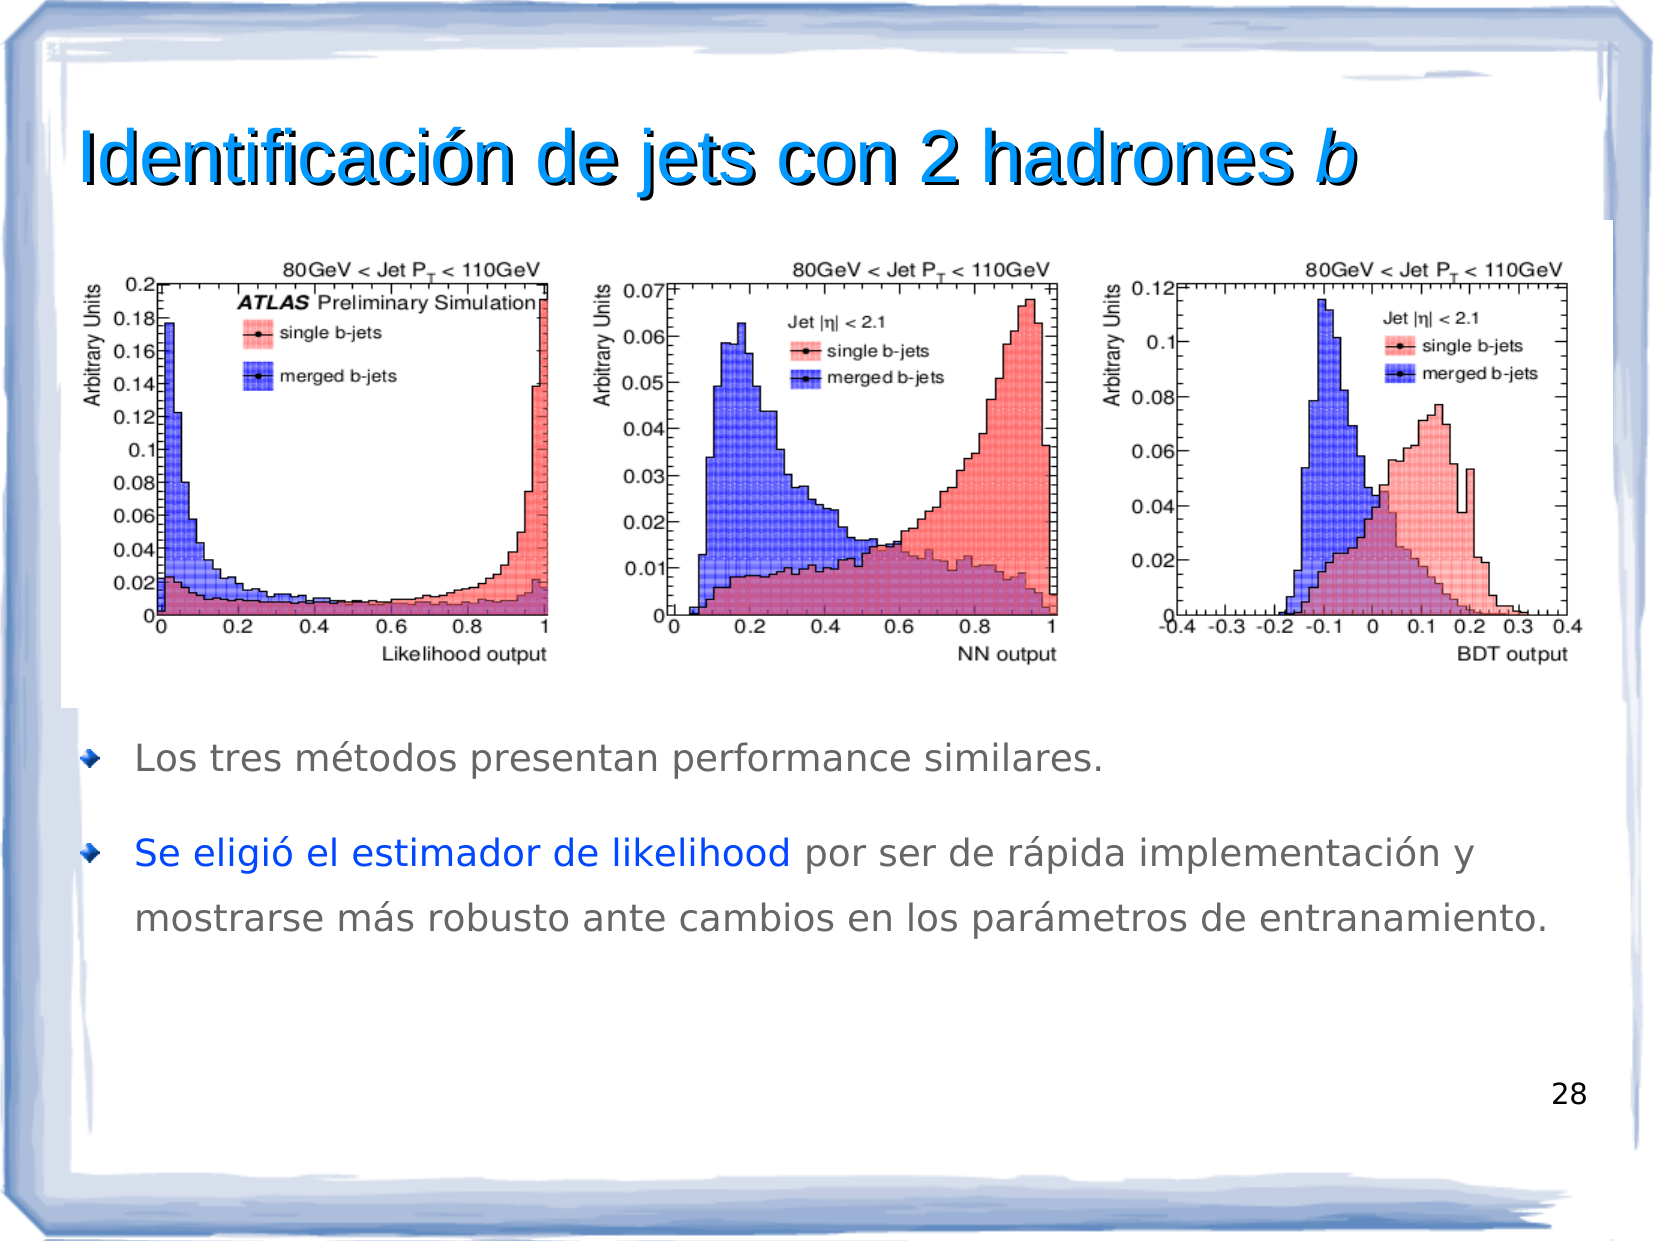

# Identificación de jets con 2 hadrones b
Los tres métodos presentan performance similares.
Se eligió el estimador de likelihood por ser de rápida implementación y mostrarse más robusto ante cambios en los parámetros de entranamiento.
28